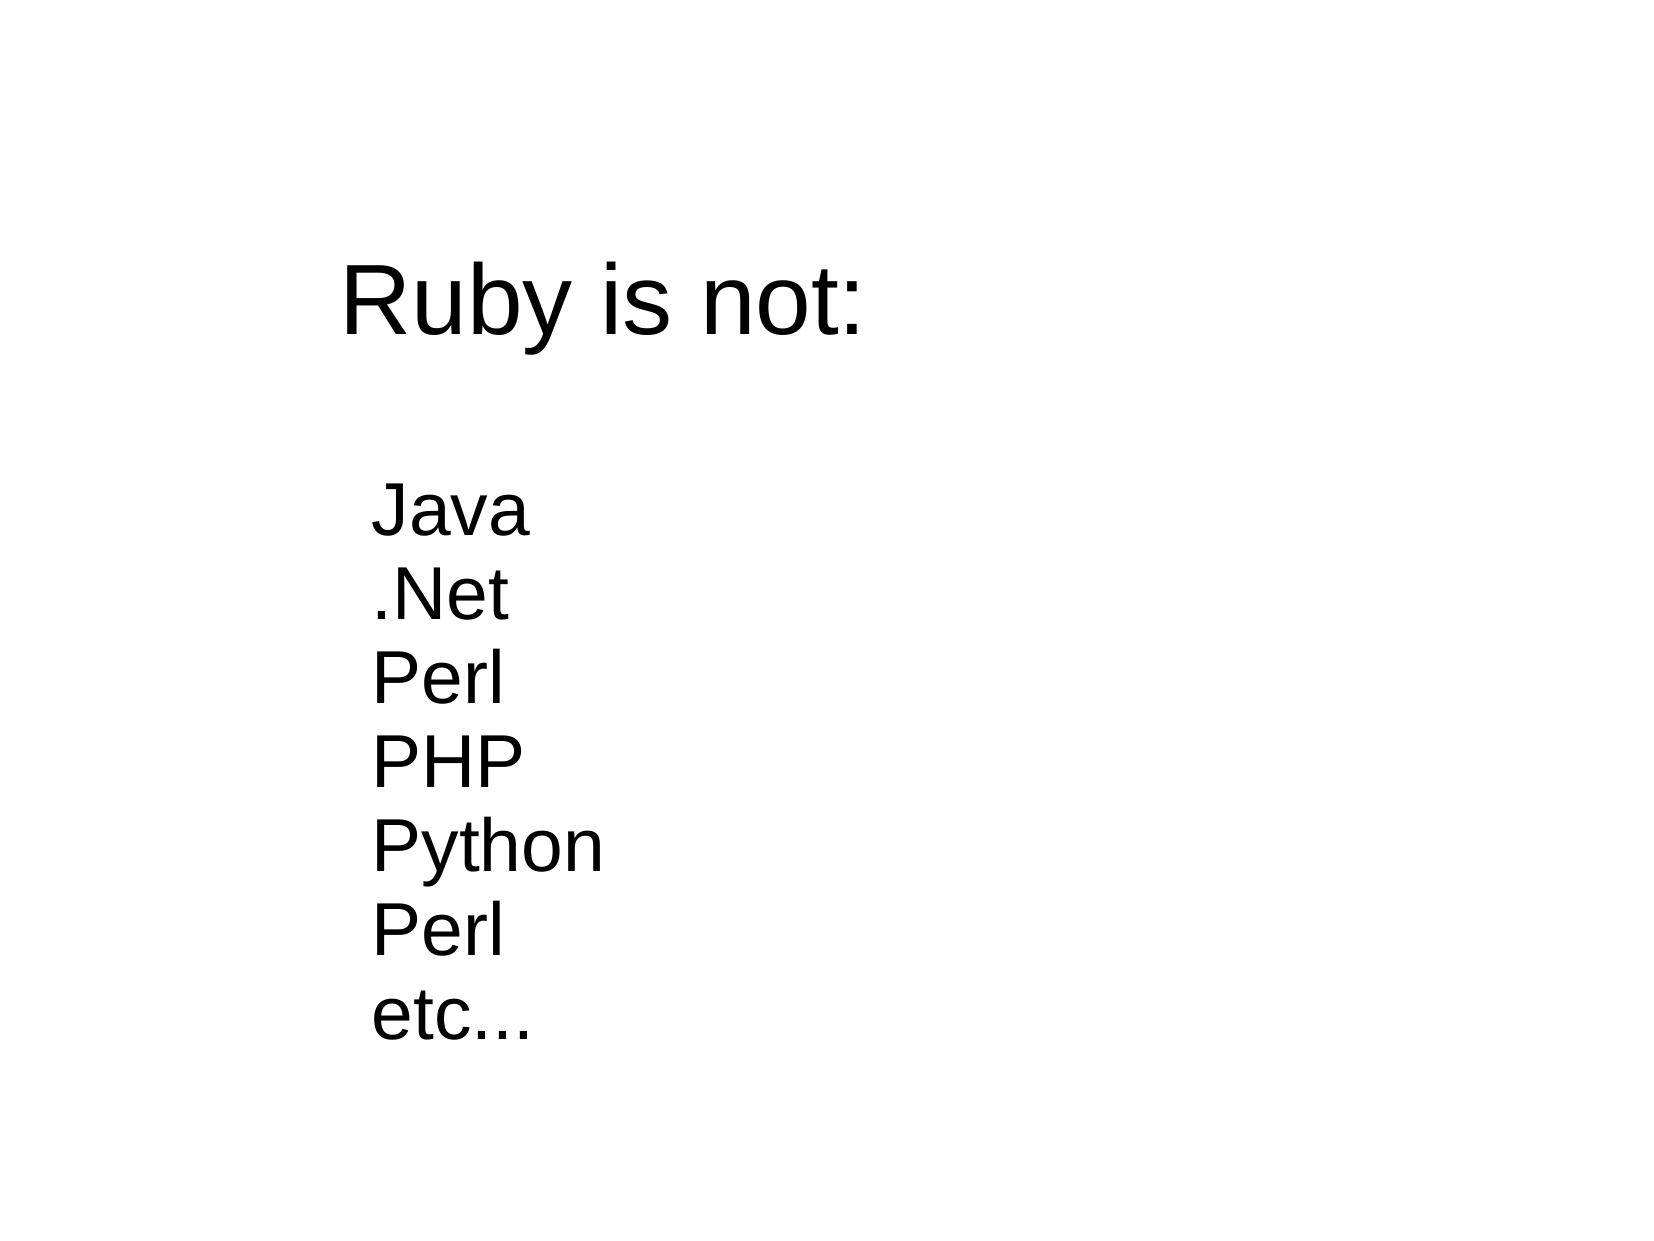

Ruby is not:
Java
.Net
Perl
PHP
Python
Perl
etc...